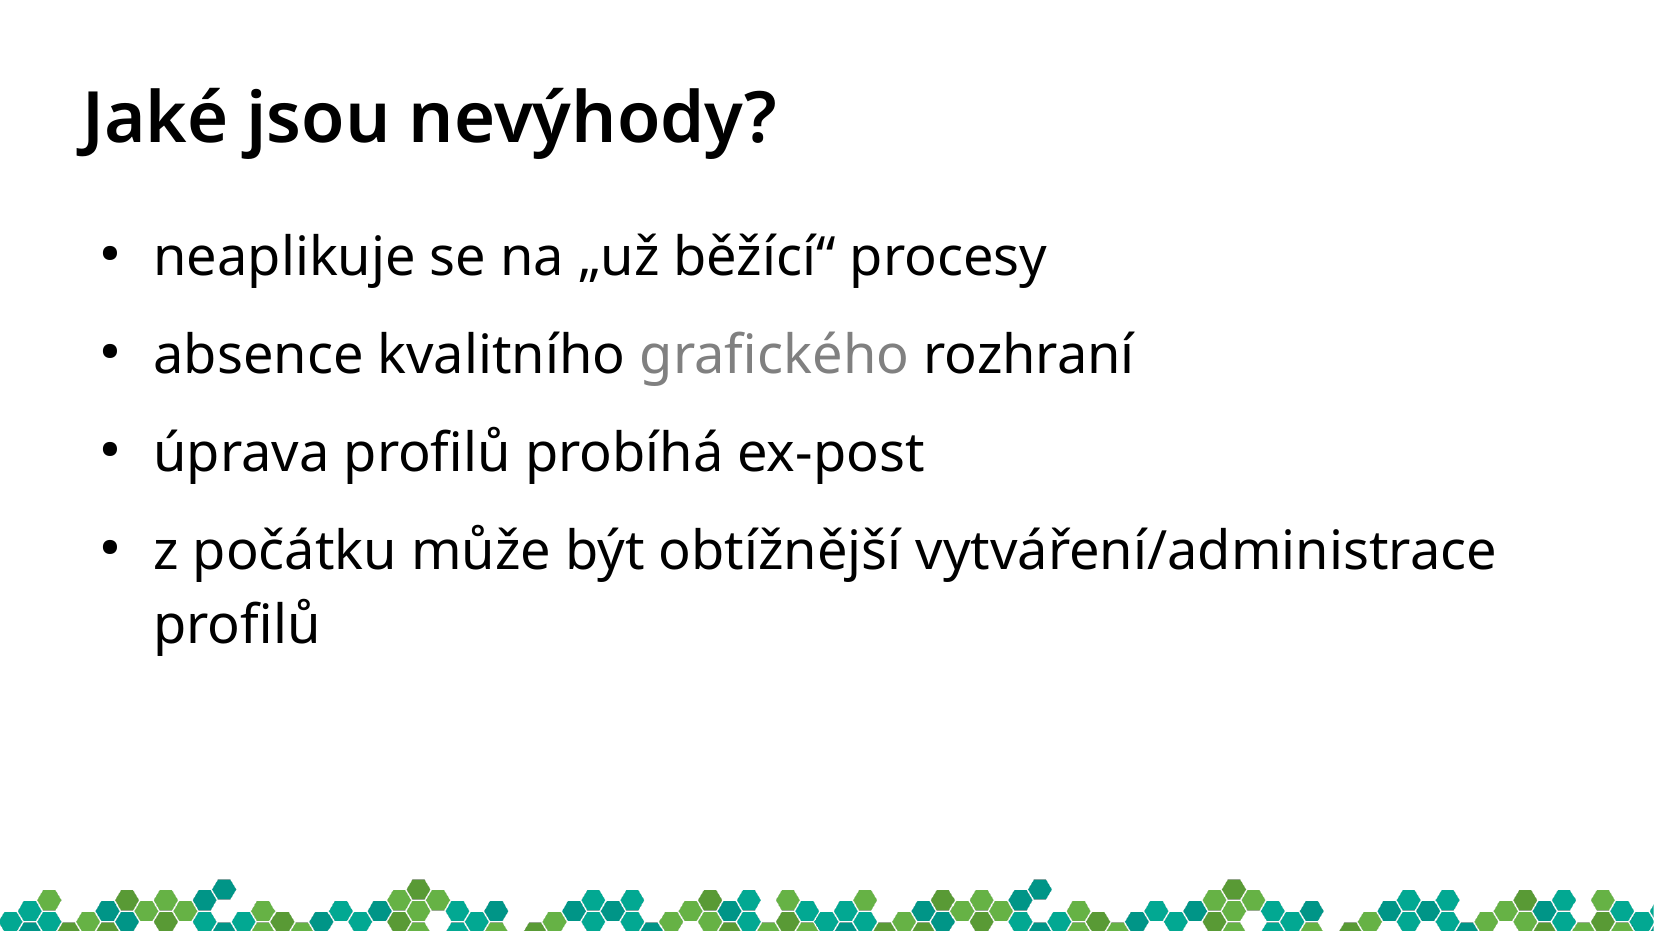

# Jaké jsou nevýhody?
neaplikuje se na „už běžící“ procesy
absence kvalitního grafického rozhraní
úprava profilů probíhá ex-post
z počátku může být obtížnější vytváření/administrace profilů